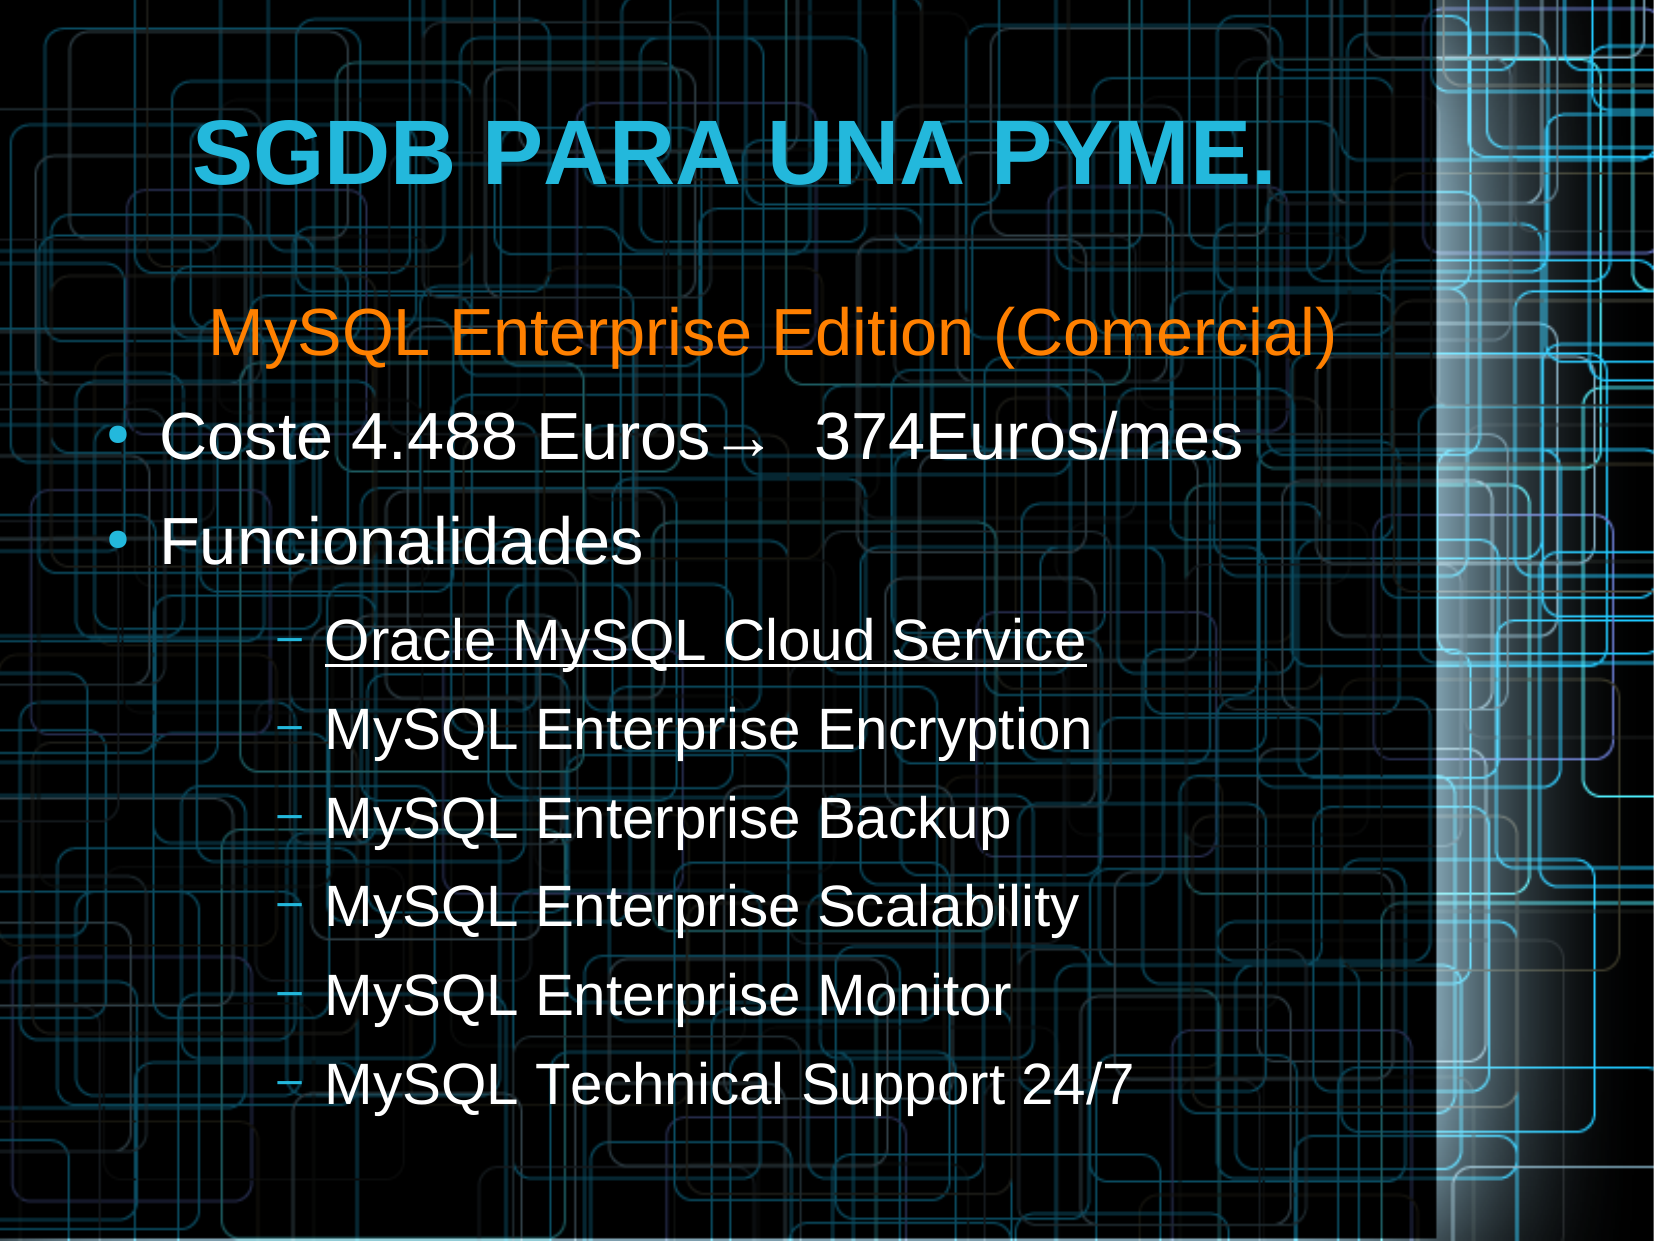

# SGDB PARA UNA PYME.
MySQL Enterprise Edition (Comercial)
Coste 4.488 Euros→ 374Euros/mes
Funcionalidades
Oracle MySQL Cloud Service
MySQL Enterprise Encryption
MySQL Enterprise Backup
MySQL Enterprise Scalability
MySQL Enterprise Monitor
MySQL Technical Support 24/7
Optima reputación y pertenece a Oracle líder del sector.